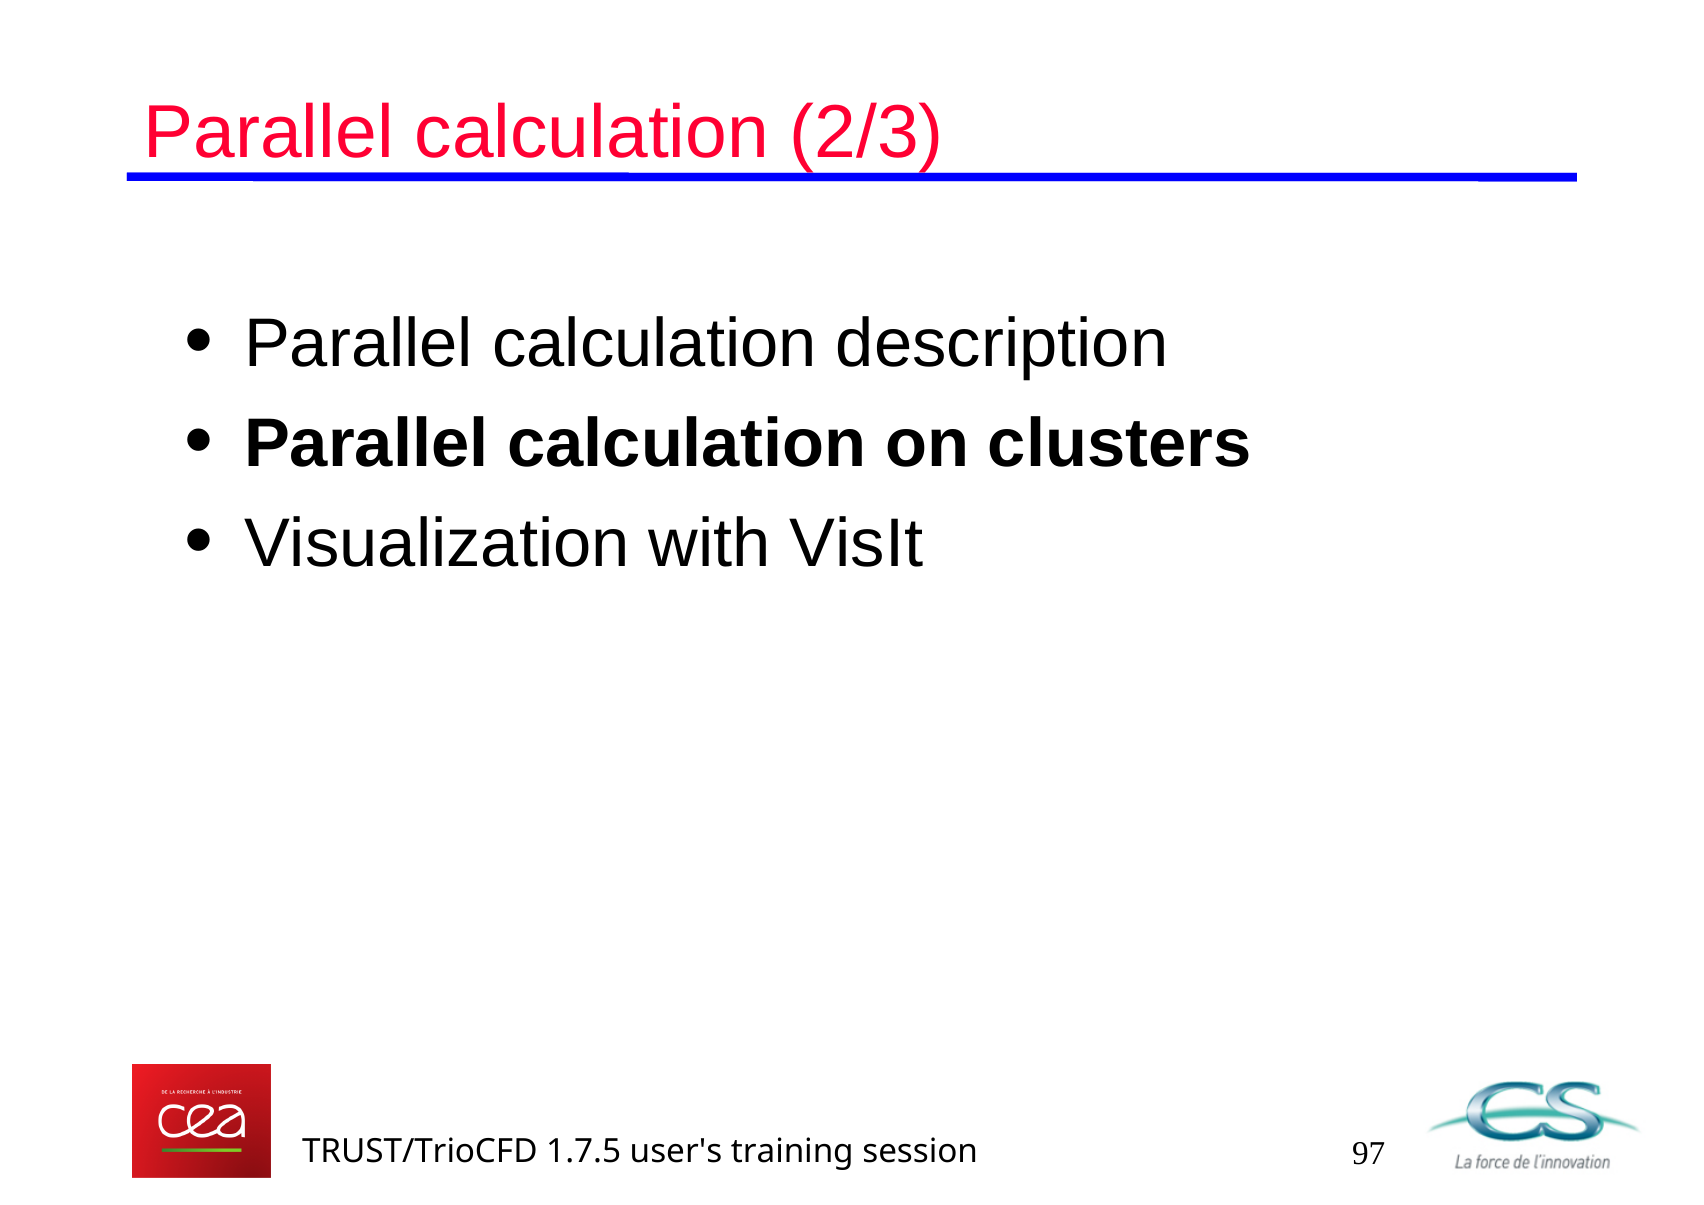

# Parallel calculation (2/3)
Parallel calculation description
Parallel calculation on clusters
Visualization with VisIt
TRUST/TrioCFD 1.7.5 user's training session
97